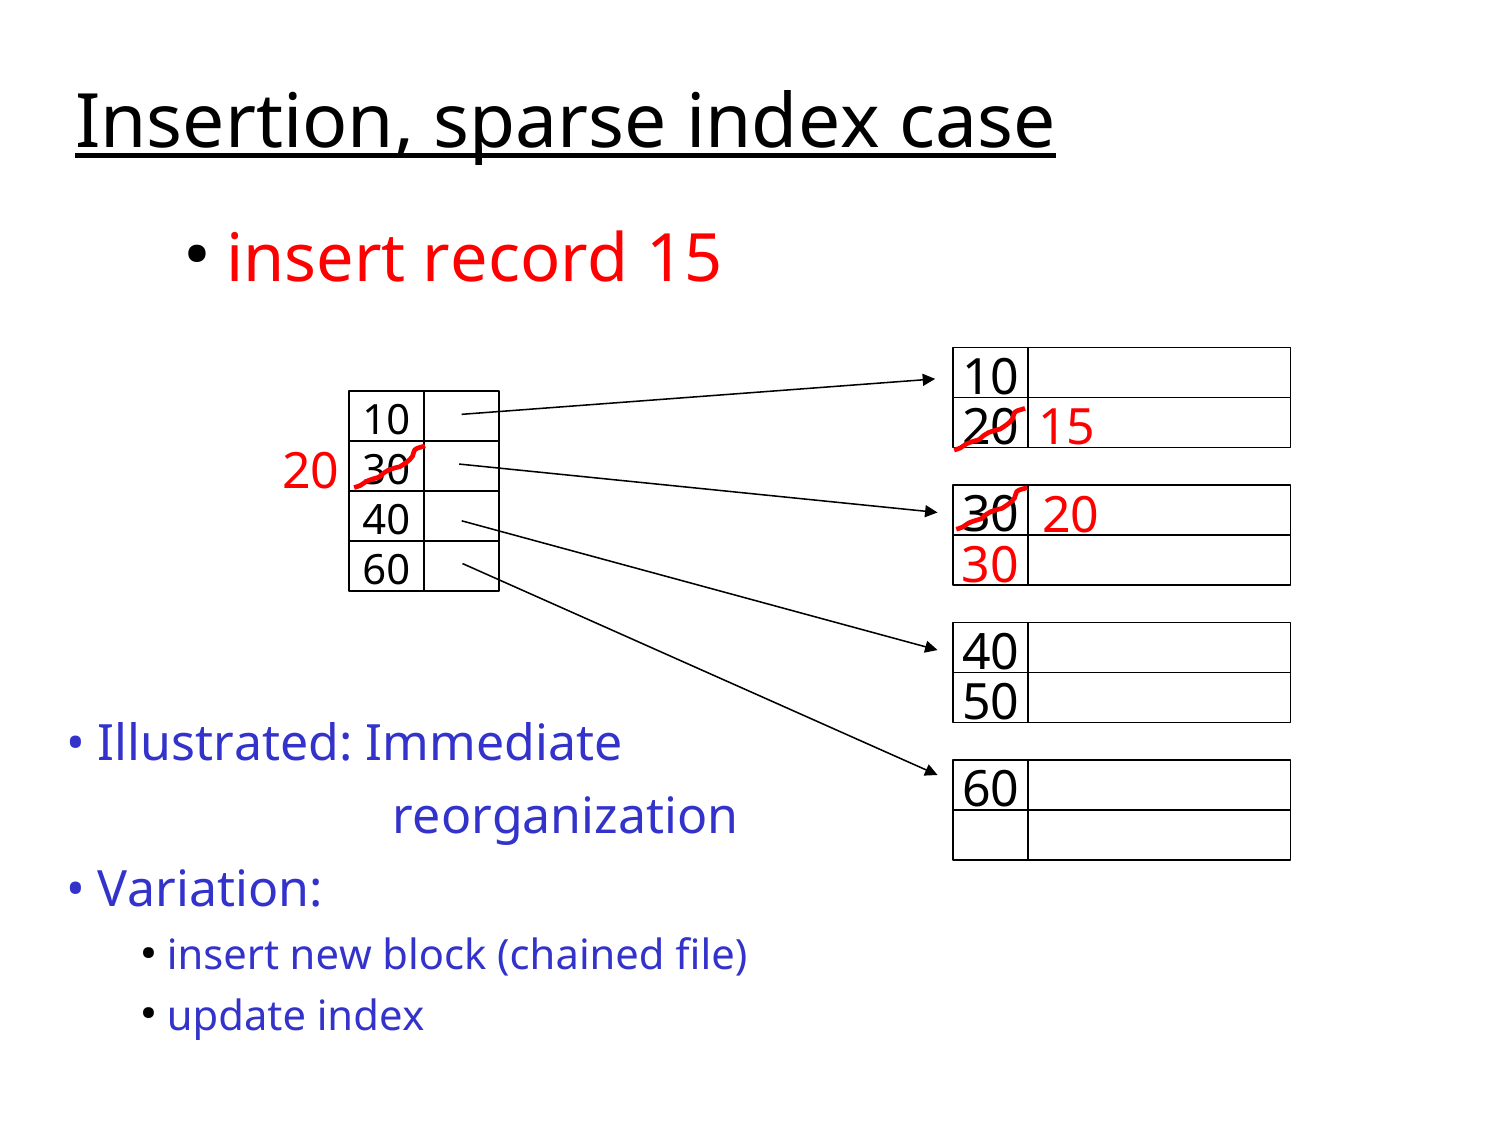

Insertion, sparse index case
 insert record 15
10
20
15
20
20
30
10
30
30
40
60
40
50
 Illustrated: Immediate
		 reorganization
 Variation:
 insert new block (chained file)
 update index
60